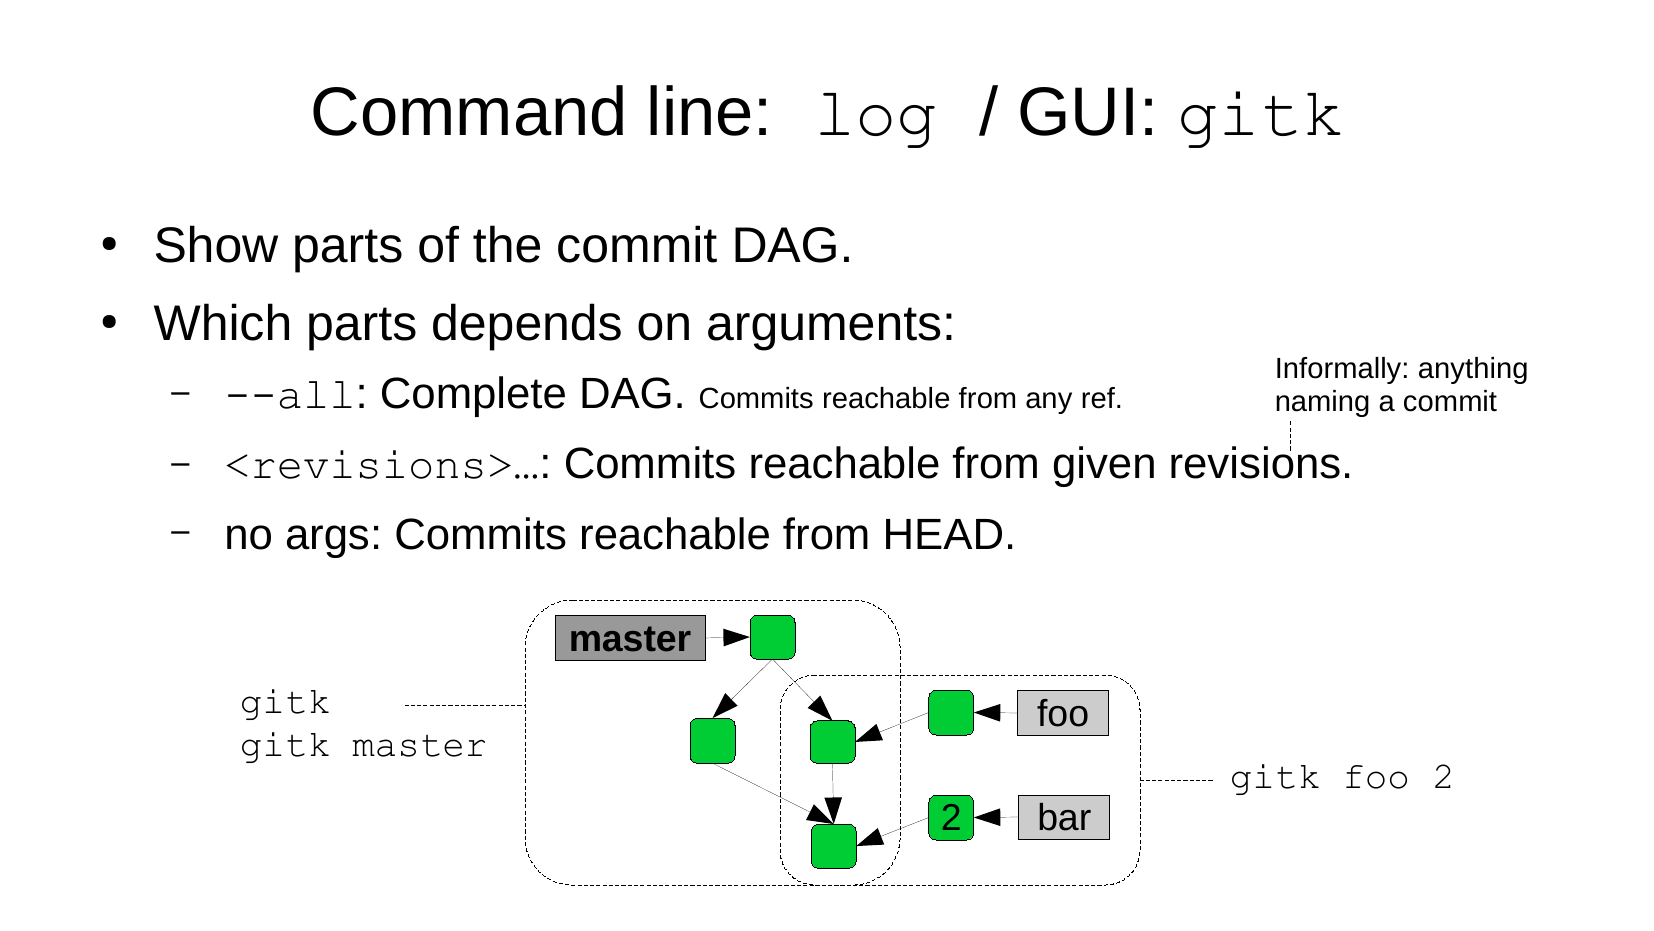

# Command line: log / GUI: gitk
Show parts of the commit DAG.
Which parts depends on arguments:
--all: Complete DAG. Commits reachable from any ref.
<revisions>…: Commits reachable from given revisions.
no args: Commits reachable from HEAD.
Informally: anything naming a commit
master
gitk
gitk master
foo
gitk foo 2
2
bar